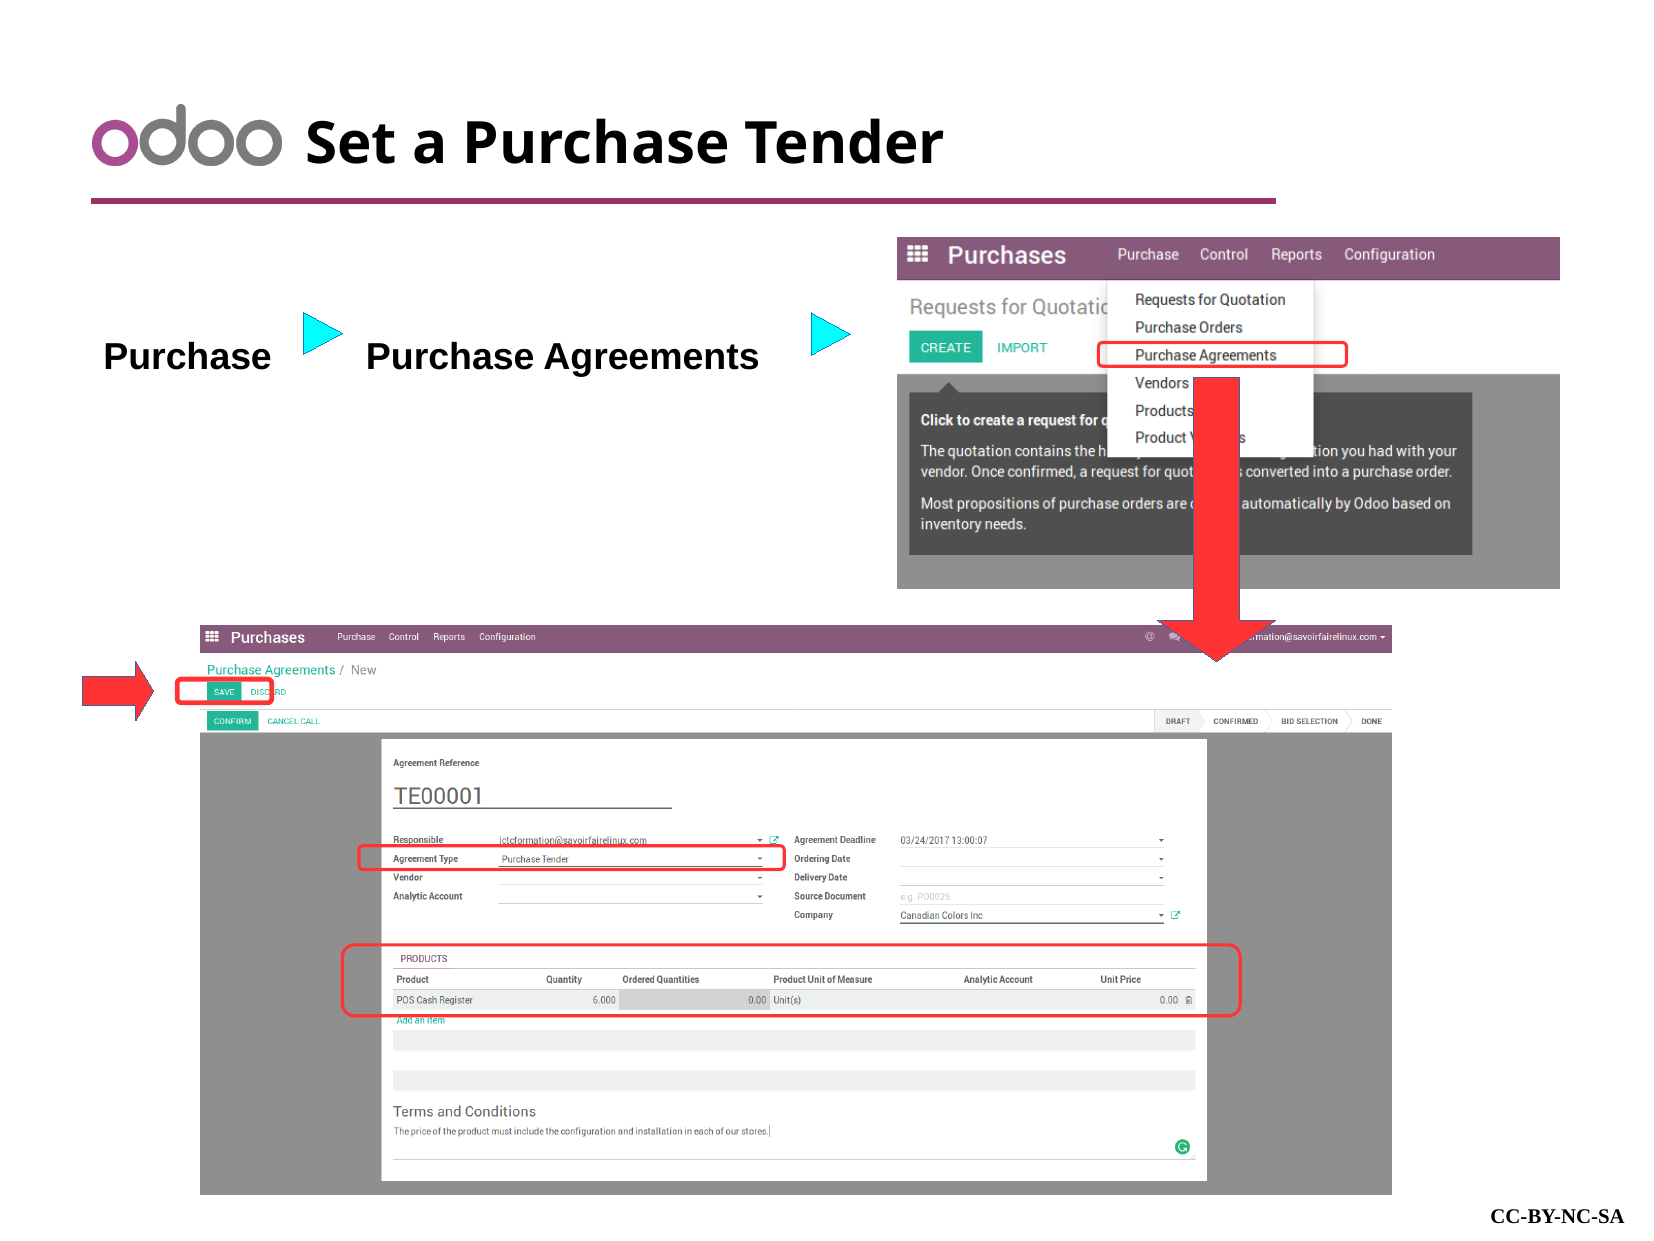

# Set a Purchase Tender
Purchase Purchase Agreements